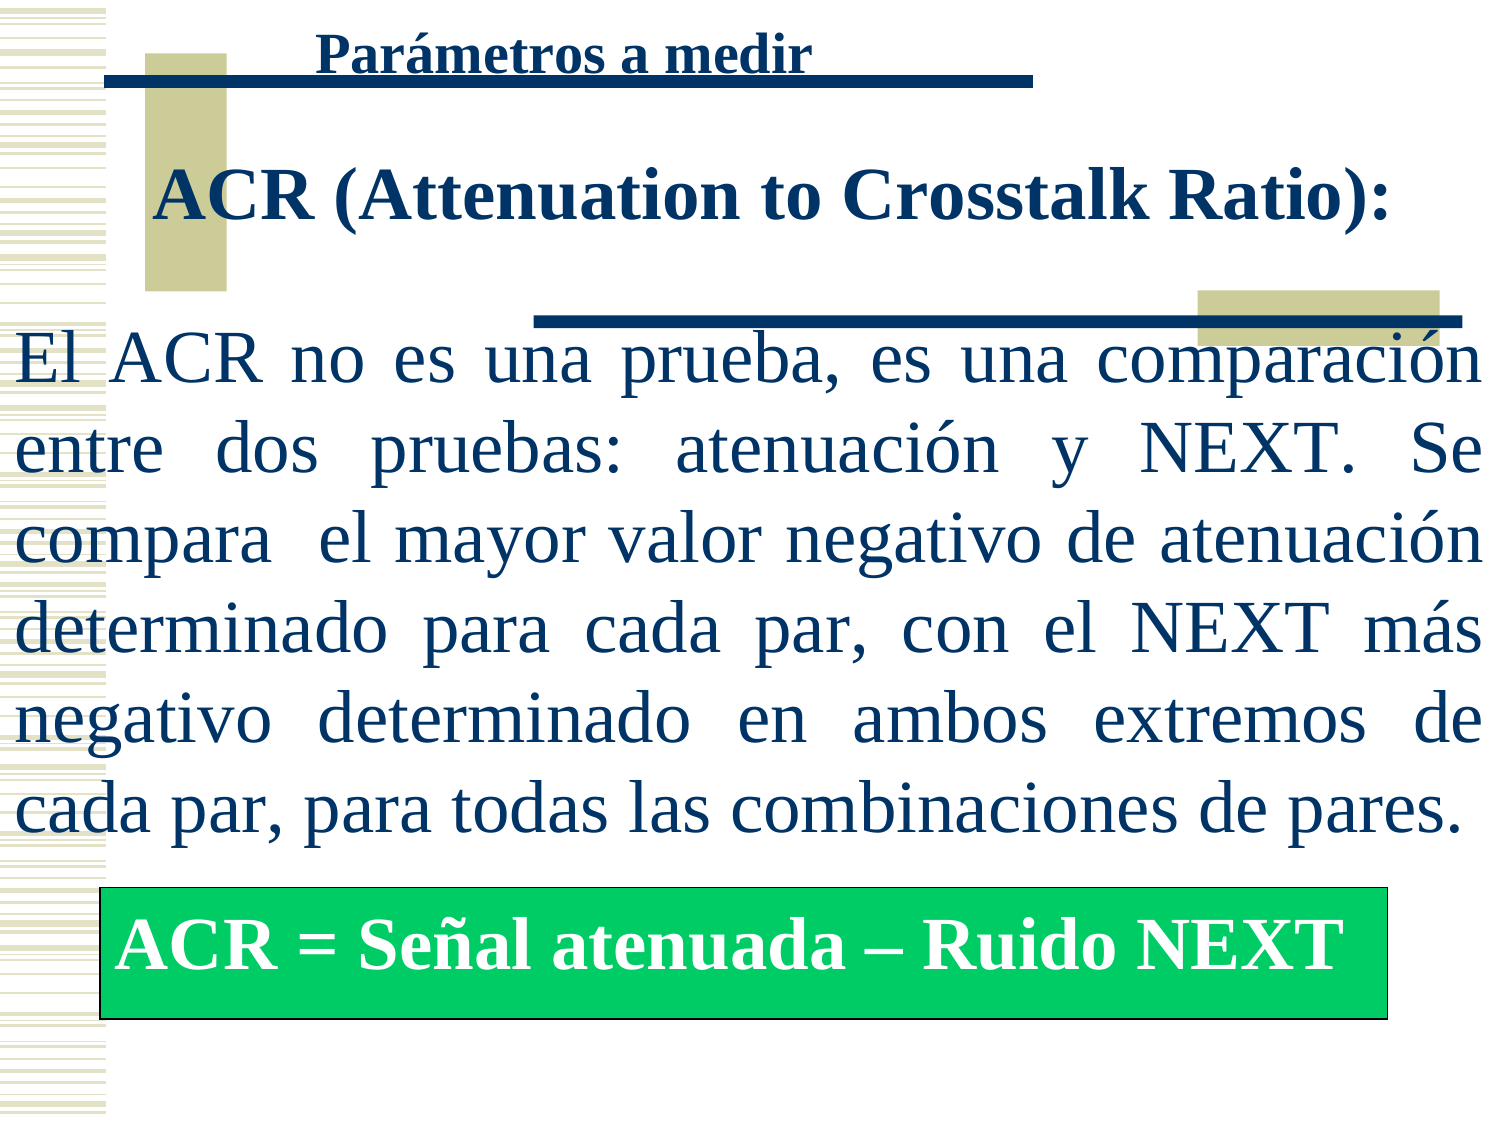

Parámetros a medir
ACR (Attenuation to Crosstalk Ratio):
El ACR no es una prueba, es una comparación entre dos pruebas: atenuación y NEXT. Se compara el mayor valor negativo de atenuación determinado para cada par, con el NEXT más negativo determinado en ambos extremos de cada par, para todas las combinaciones de pares.
ACR = Señal atenuada – Ruido NEXT